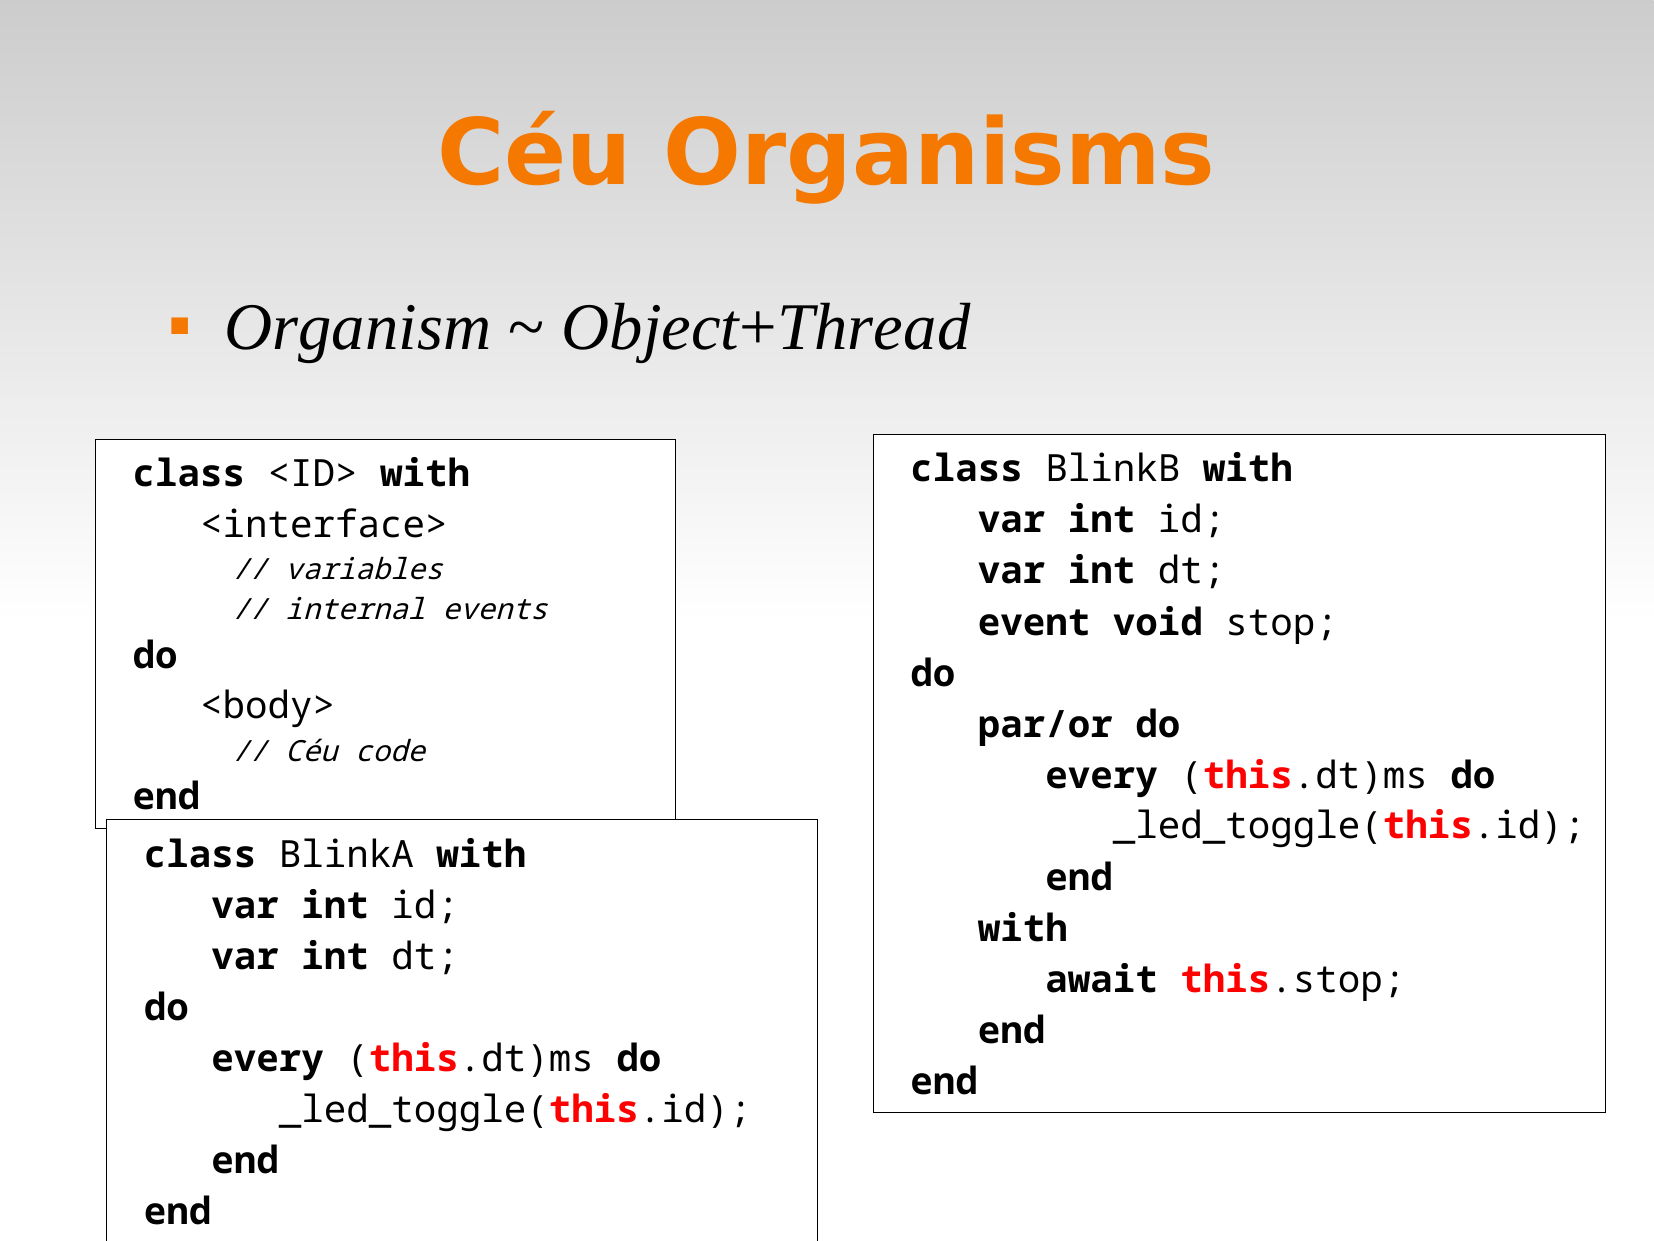

# Céu Organisms
Organism ~ Object+Thread
 class BlinkB with
 var int id;
 var int dt;
 event void stop;
 do
 par/or do
 every (this.dt)ms do
 _led_toggle(this.id);
 end
 with
 await this.stop;
 end
 end
 class <ID> with
 <interface>
 // variables
 // internal events
 do
 <body>
 // Céu code
 end
 class BlinkA with
 var int id;
 var int dt;
 do
 every (this.dt)ms do
 _led_toggle(this.id);
 end
 end